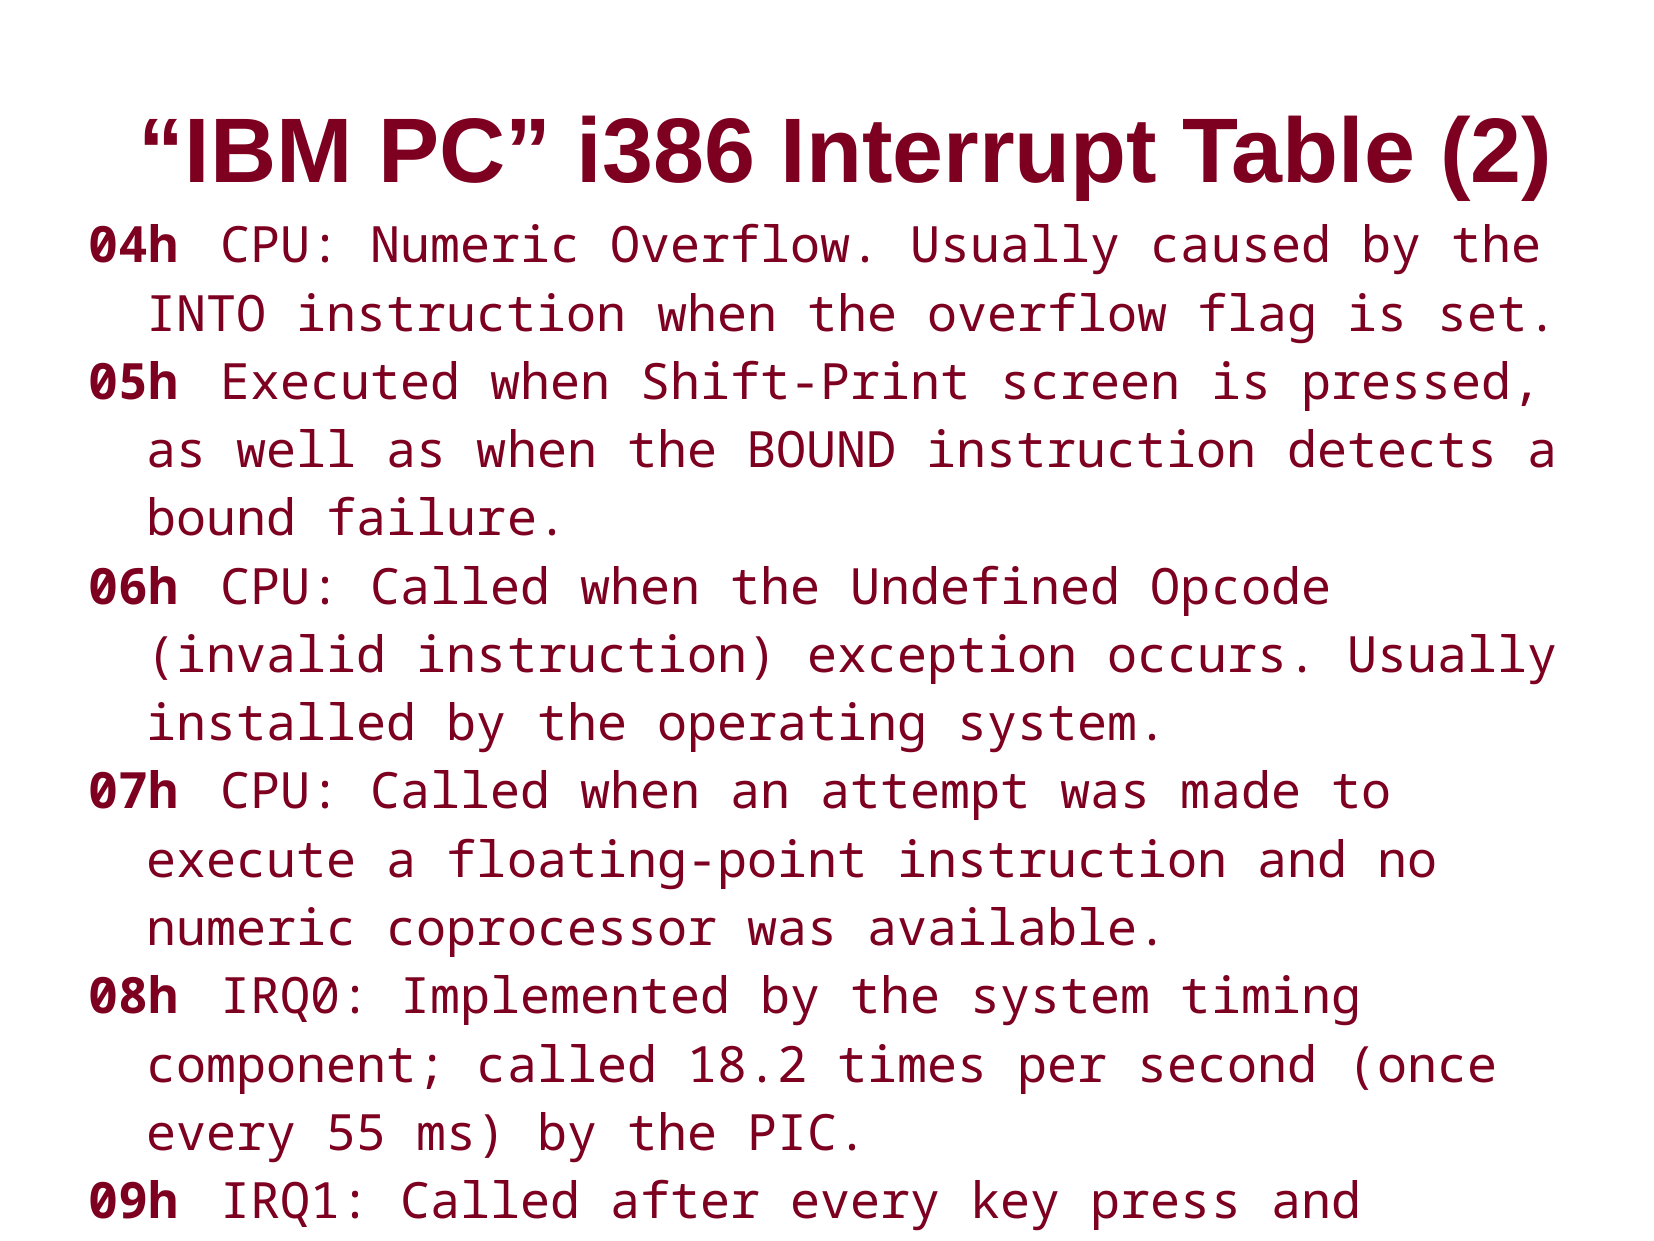

# “IBM PC” i386 Interrupt Table (2)
04h	CPU: Numeric Overflow. Usually caused by the ​INTO​ instruction when the overflow flag is set.
05h	Executed when Shift-Print screen is pressed, as well as when the ​BOUND​ instruction detects a bound failure.
06h	CPU: Called when the Undefined Opcode (invalid instruction) exception occurs. Usually installed by the operating system.
07h	CPU: Called when an attempt was made to execute a floating-point instruction and no numeric coprocessor was available.
08h	IRQ0: Implemented by the system timing component; called 18.2 times per second (once every 55 ms) by the PIC.
09h	IRQ1: Called after every key press and release (as well as during the time when a key is being held)